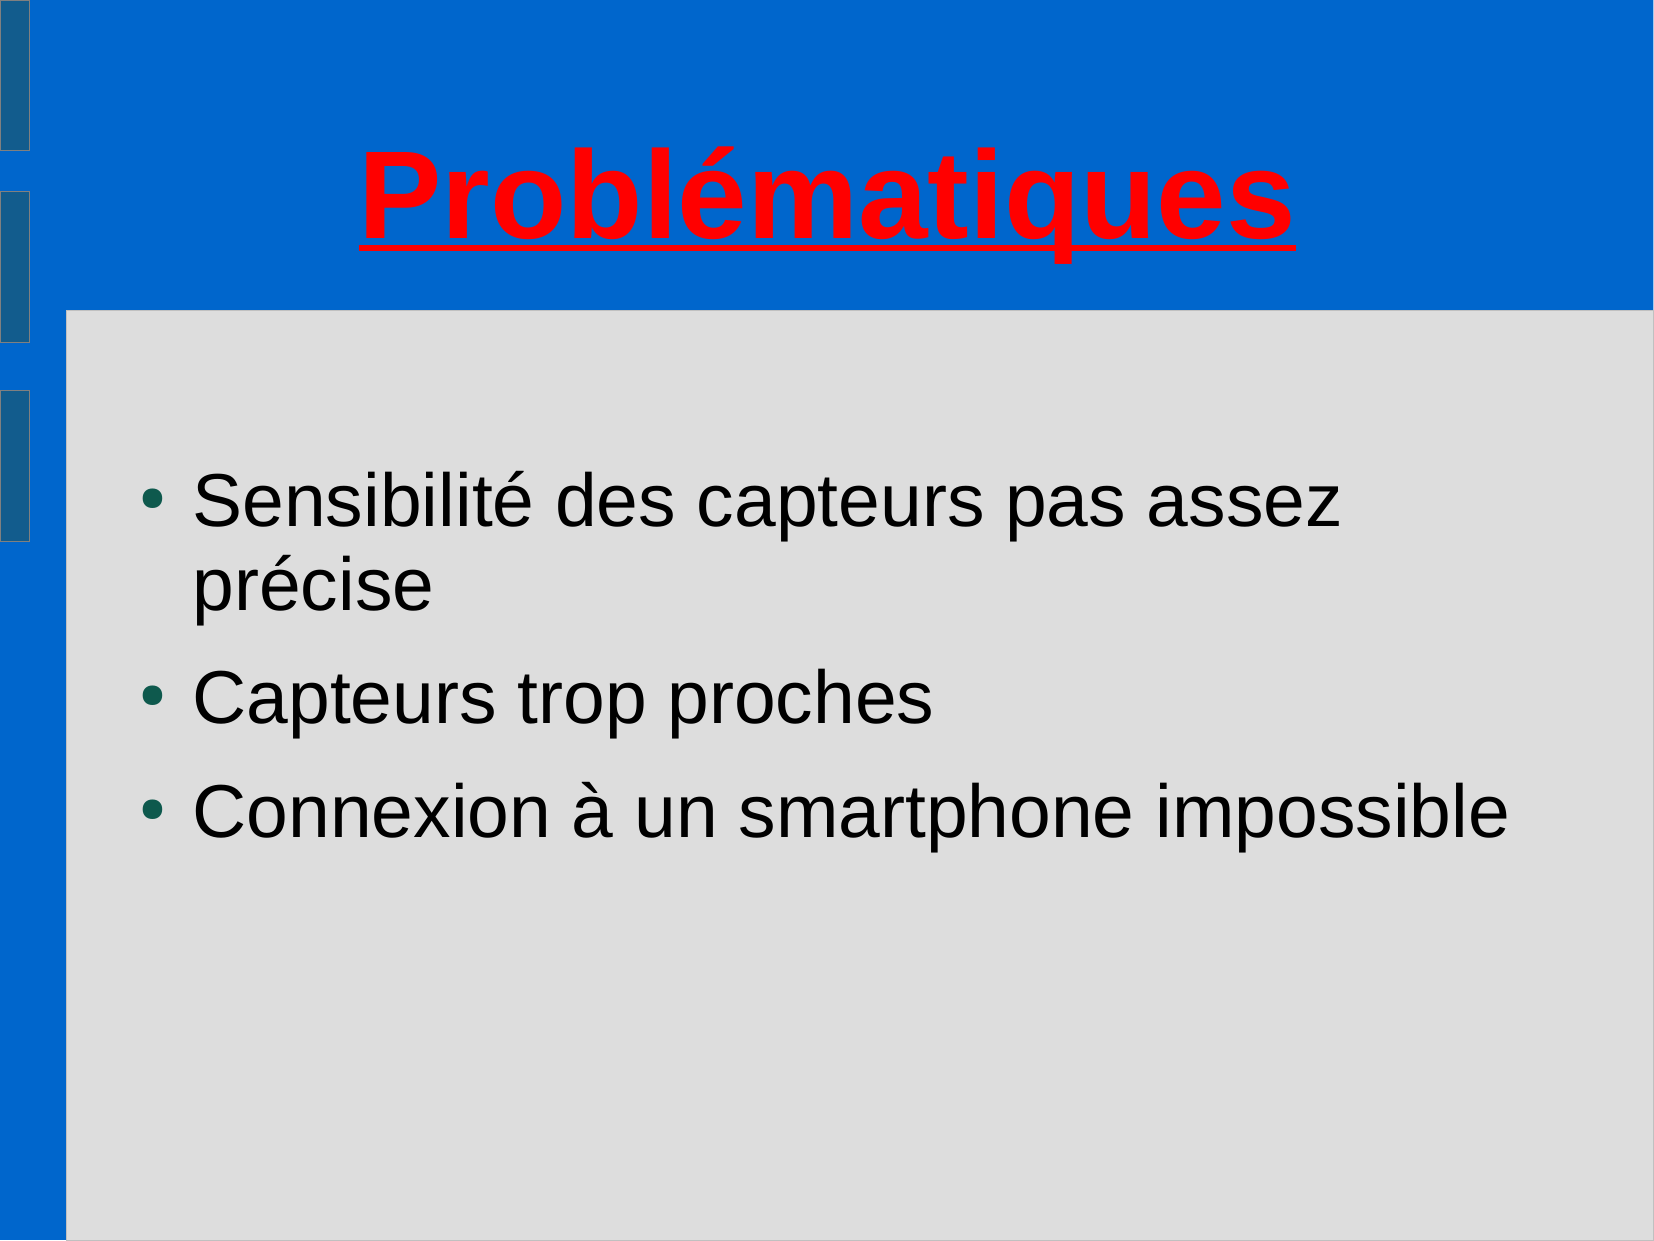

# Problématiques
Sensibilité des capteurs pas assez précise
Capteurs trop proches
Connexion à un smartphone impossible